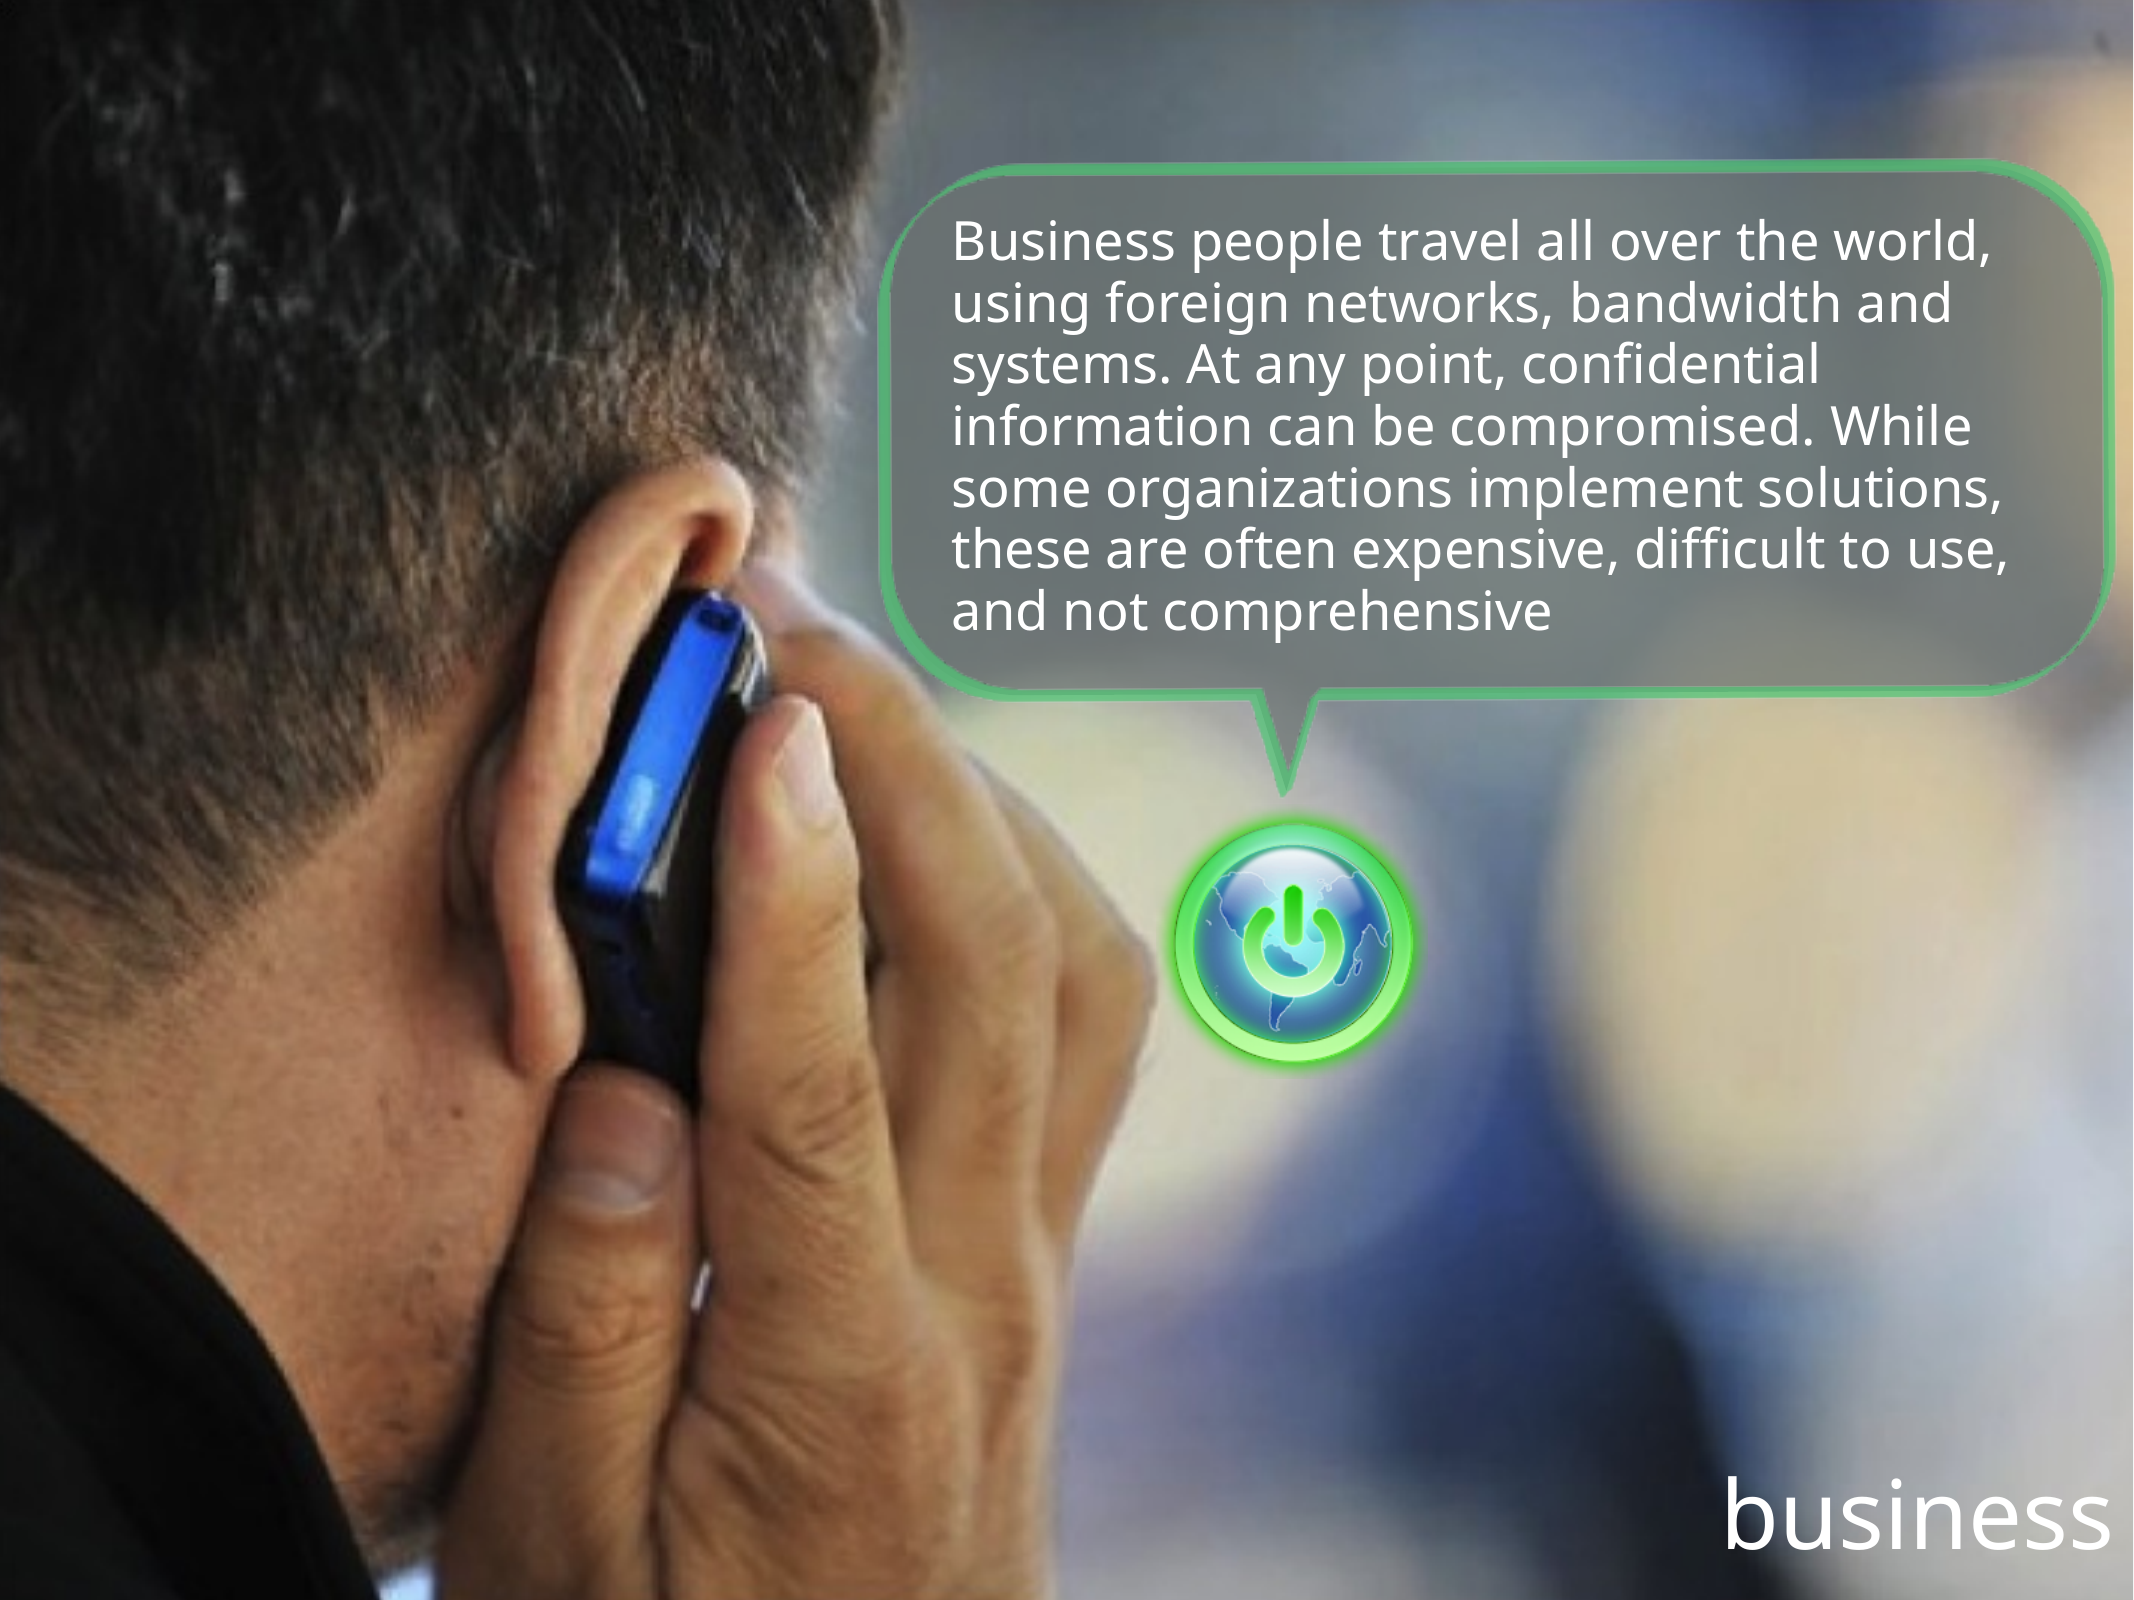

Business people travel all over the world, using foreign networks, bandwidth and systems. At any point, confidential information can be compromised. While some organizations implement solutions, these are often expensive, difficult to use, and not comprehensive
# business